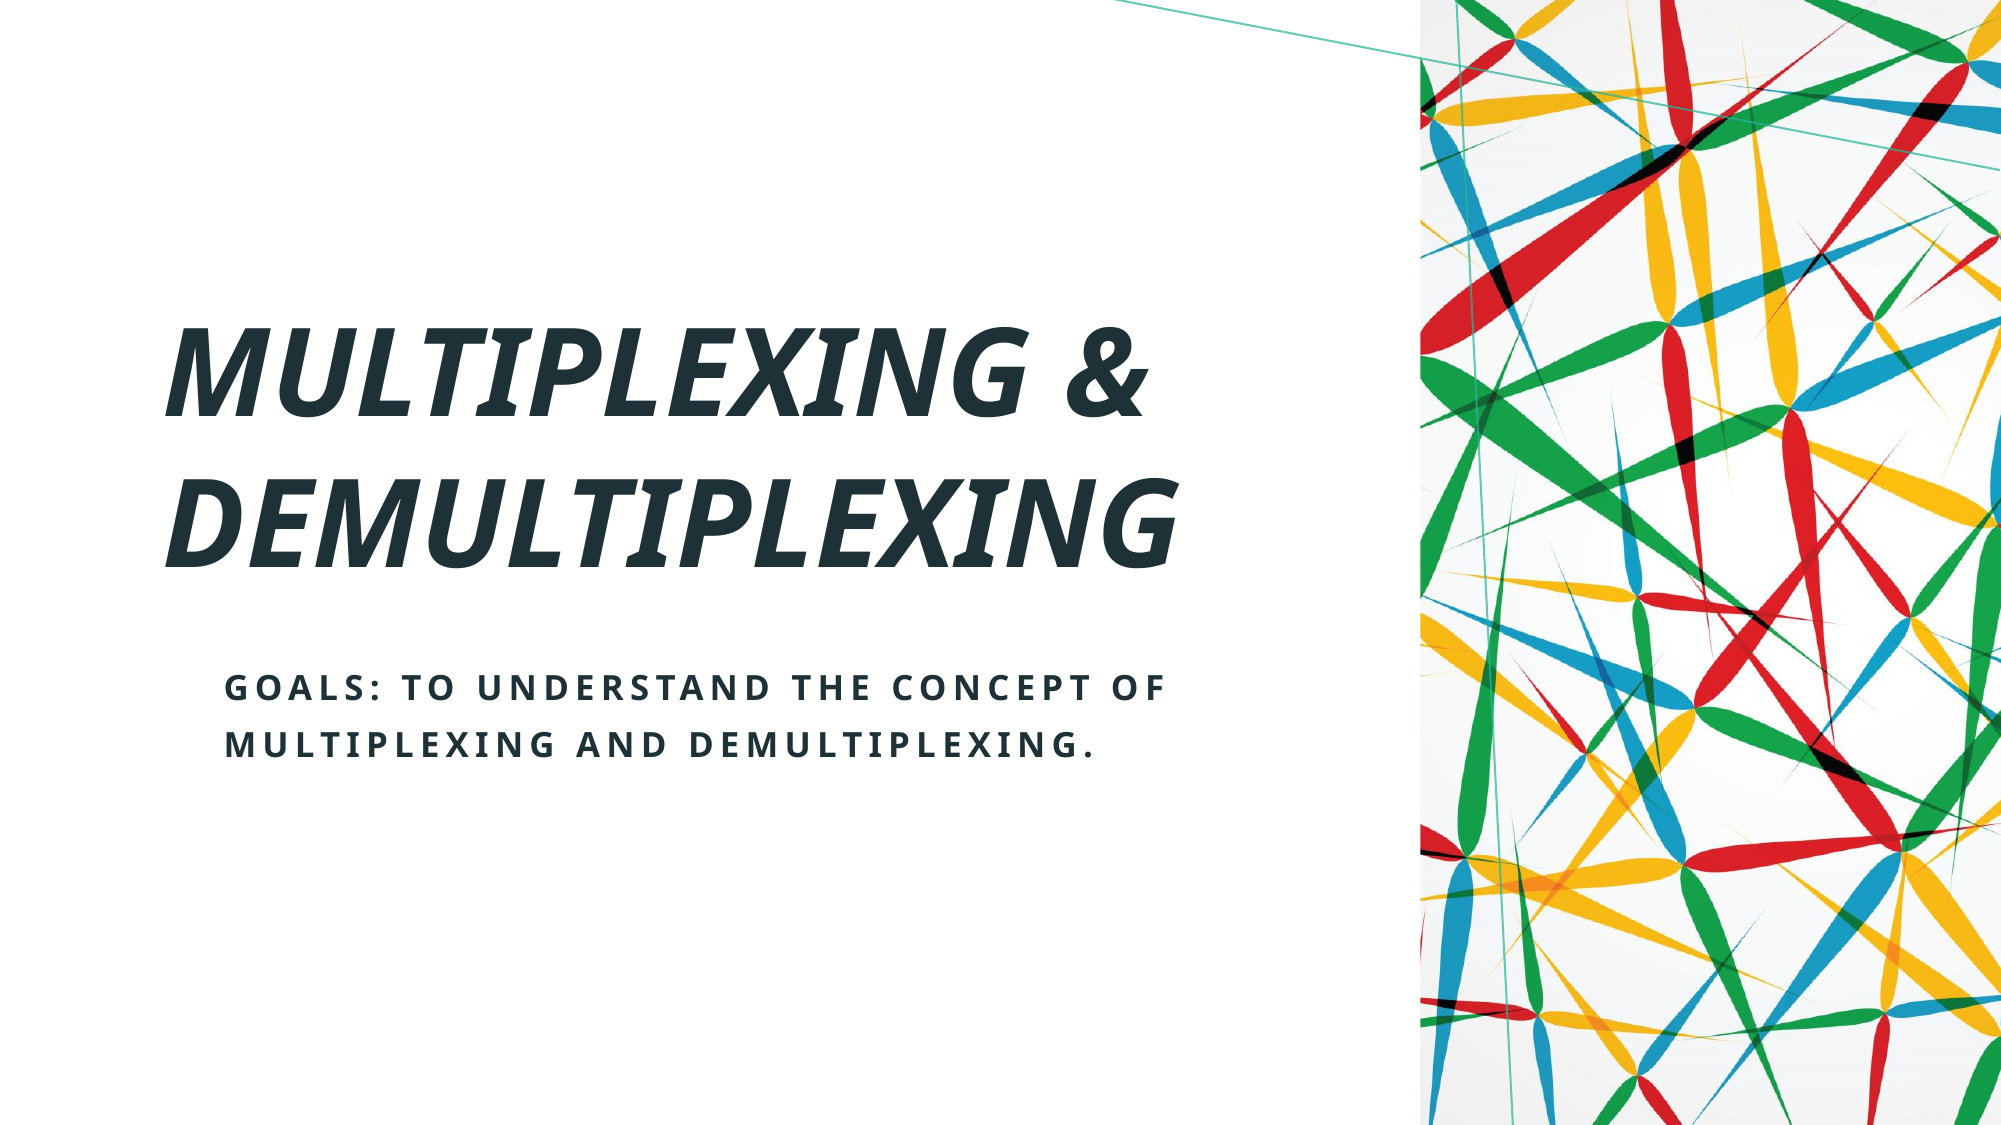

# Multiplexing & Demultiplexing
Goals: To understand the concept of multiplexing and demultiplexing.